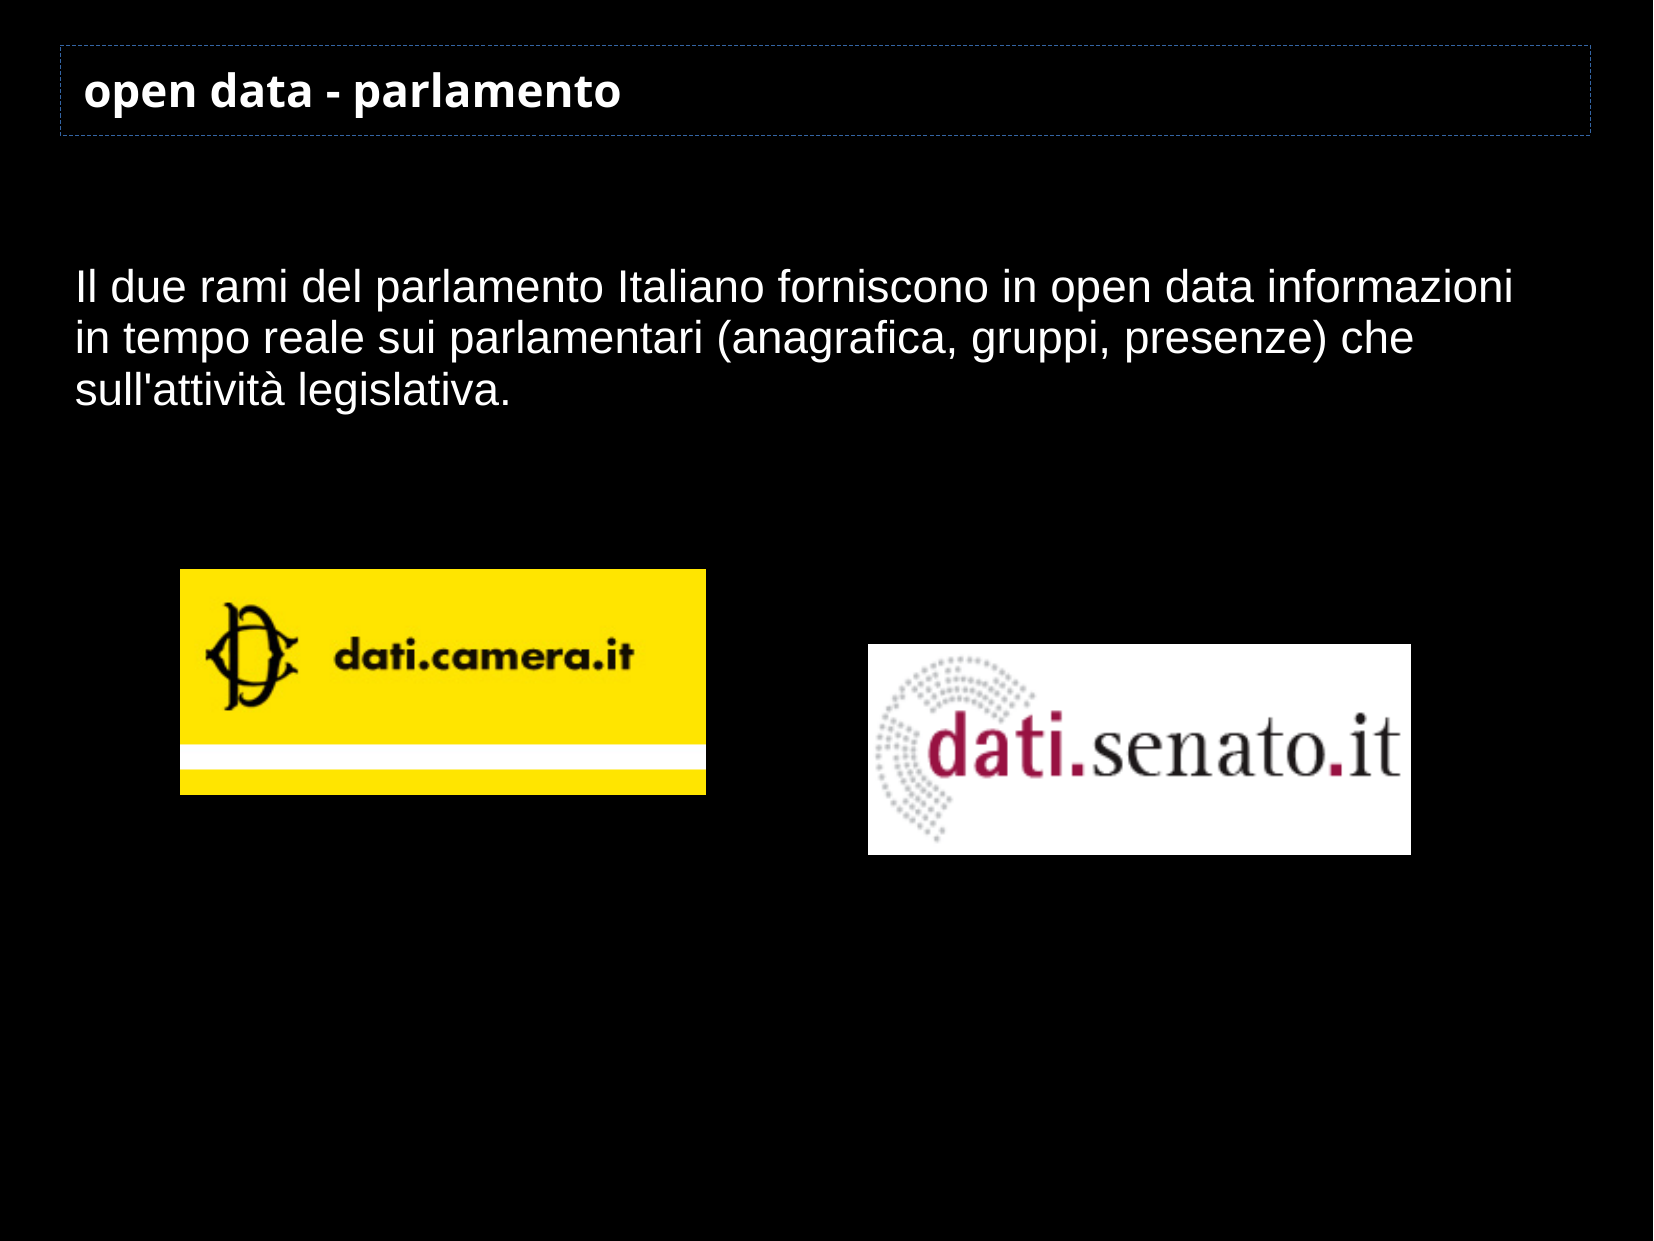

# open data - parlamento
Il due rami del parlamento Italiano forniscono in open data informazioni in tempo reale sui parlamentari (anagrafica, gruppi, presenze) che sull'attività legislativa.